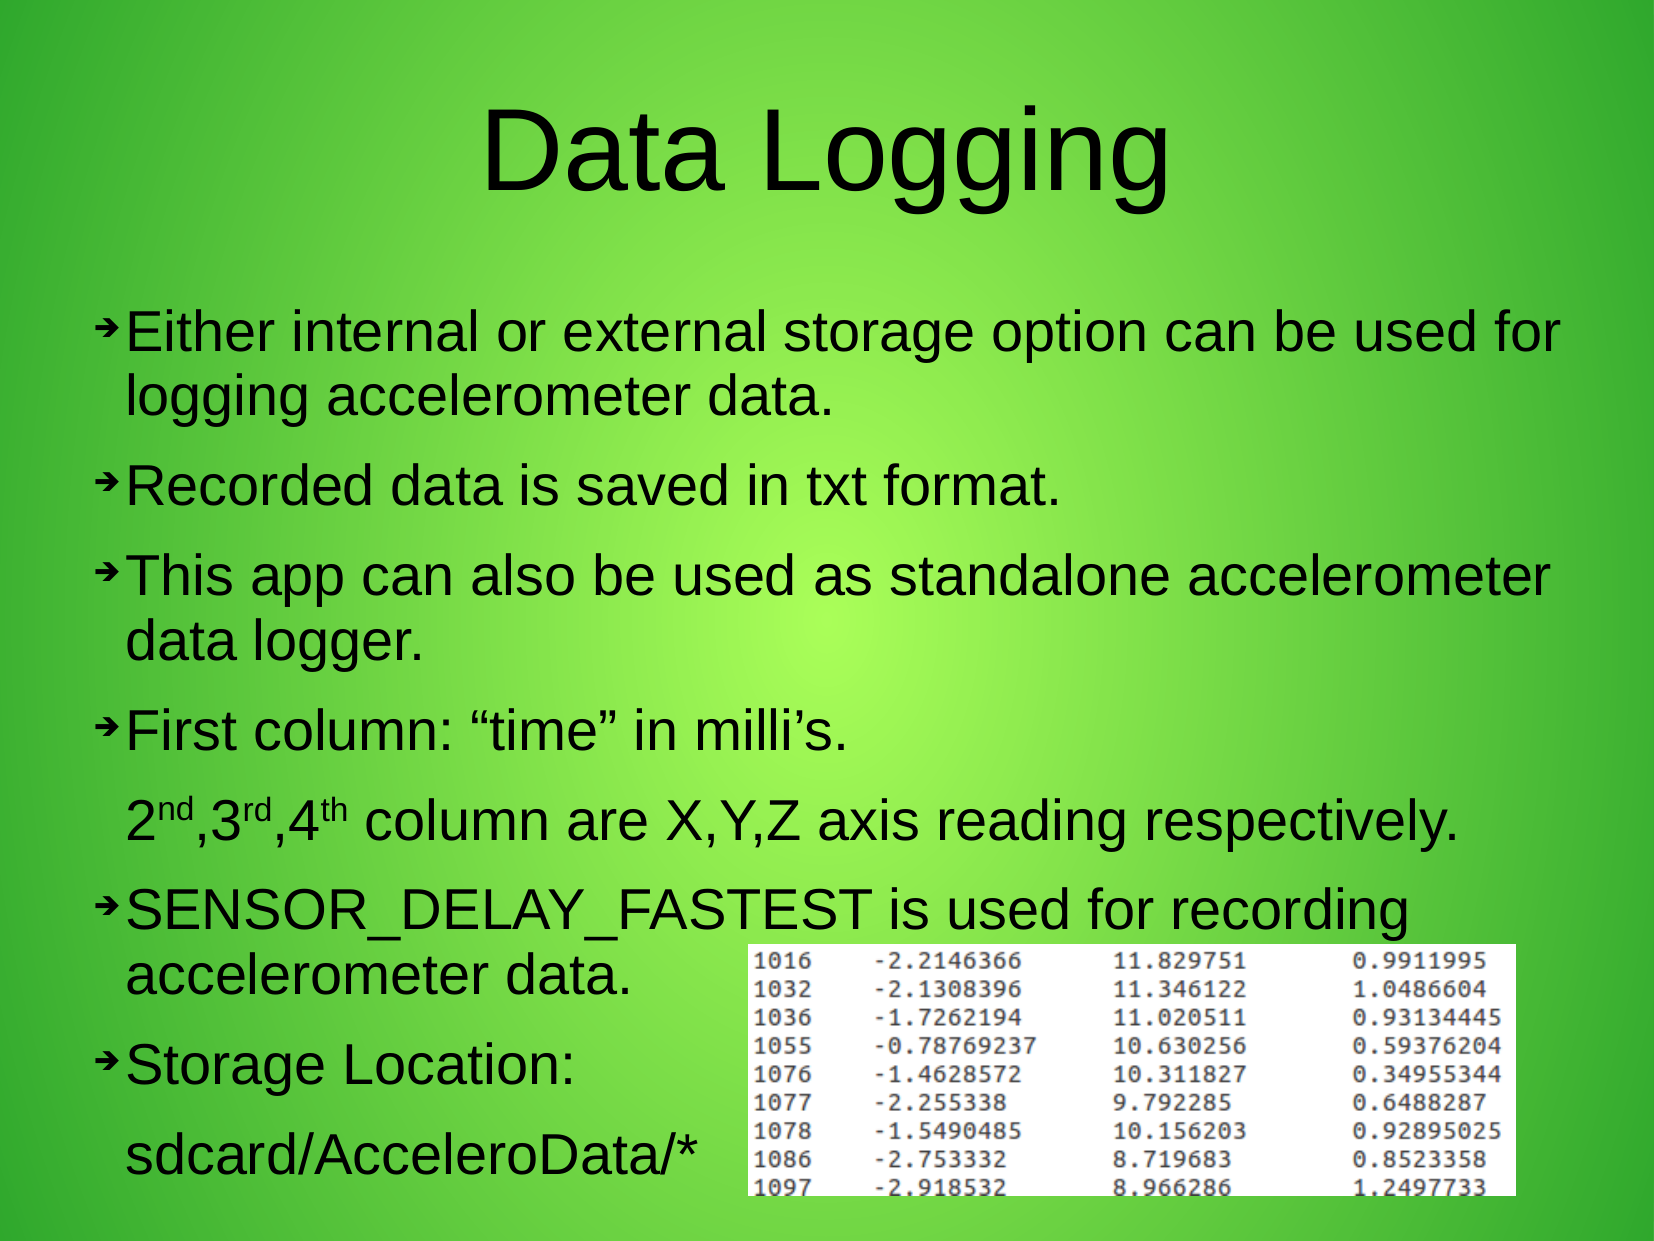

# Data Logging
Either internal or external storage option can be used for logging accelerometer data.
Recorded data is saved in txt format.
This app can also be used as standalone accelerometer data logger.
First column: “time” in milli’s.
2nd,3rd,4th column are X,Y,Z axis reading respectively.
SENSOR_DELAY_FASTEST is used for recording accelerometer data.
Storage Location:
sdcard/AcceleroData/*